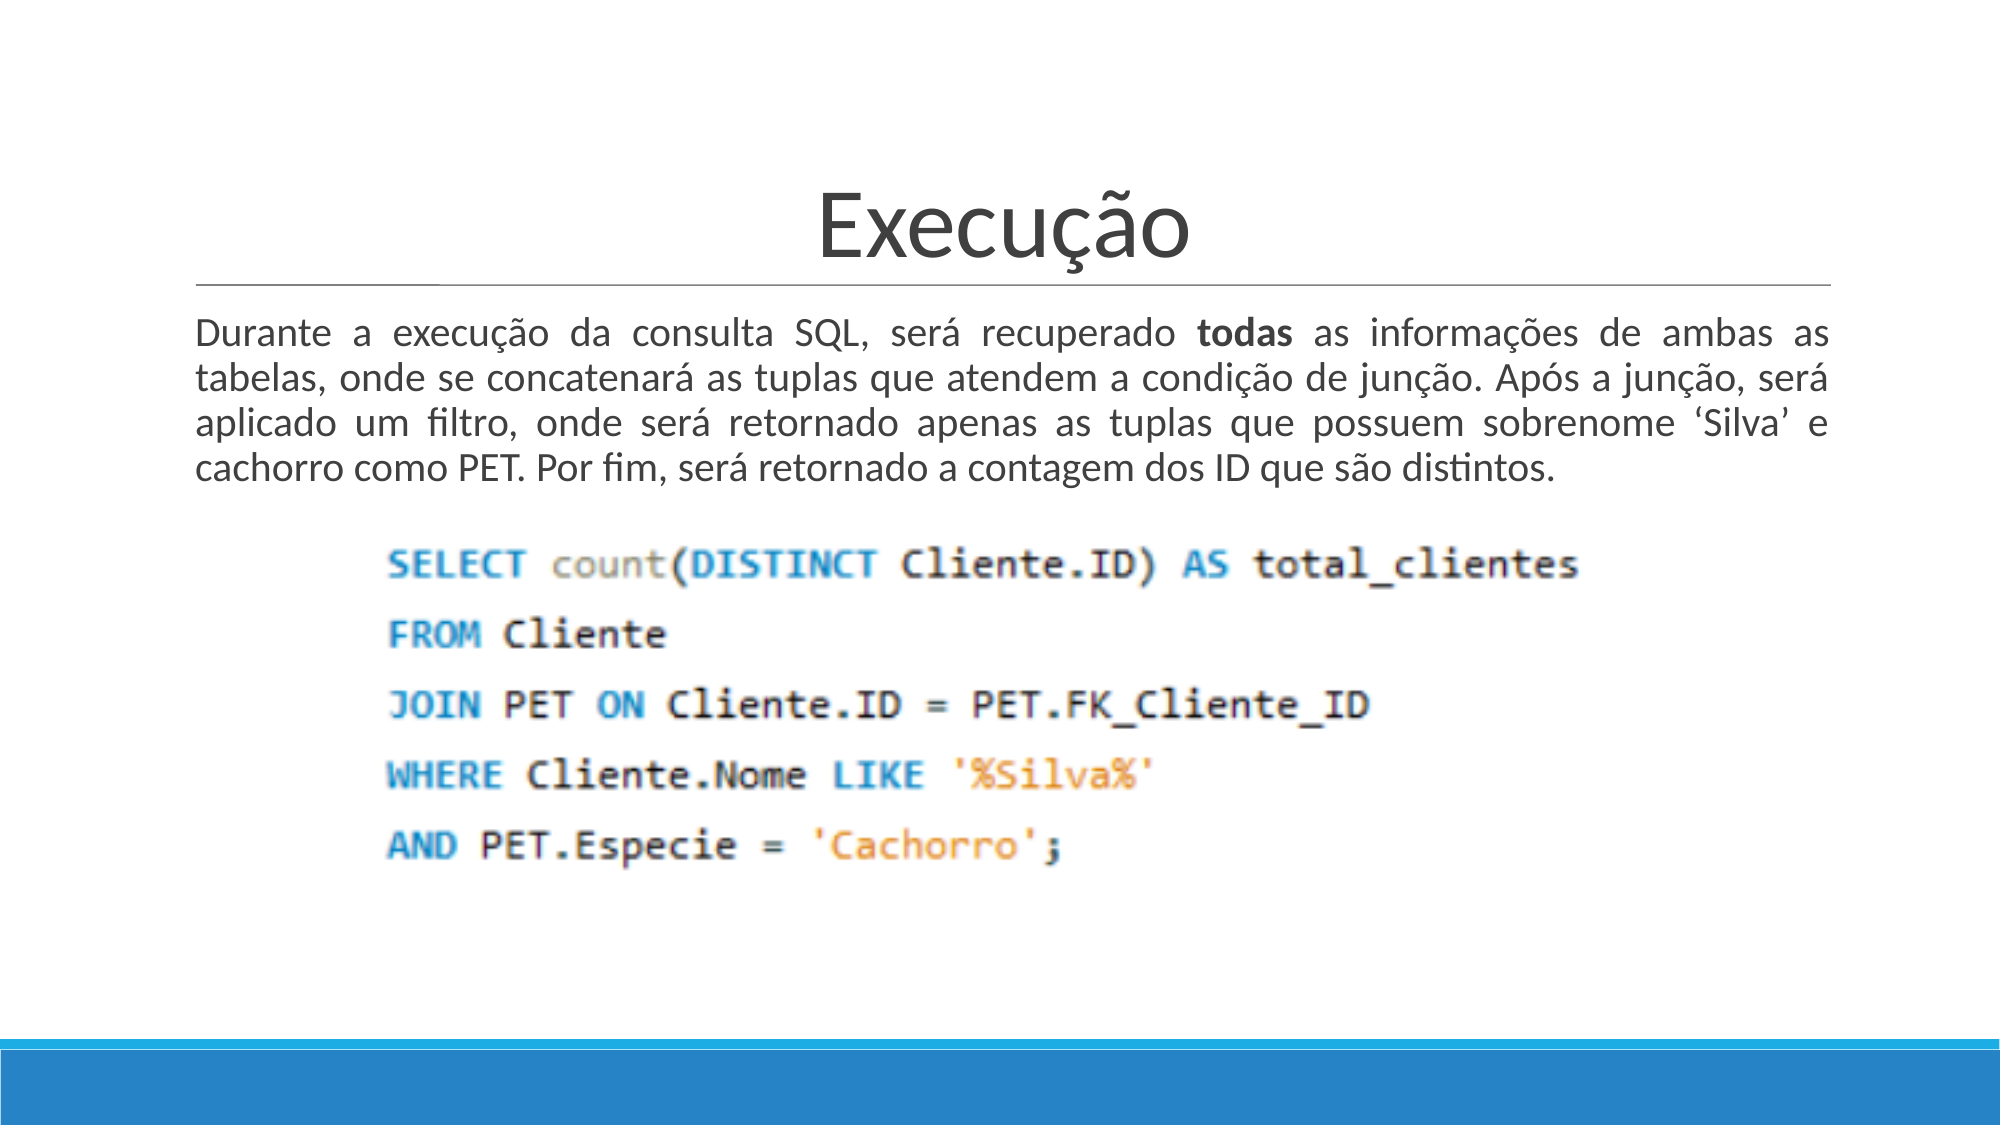

Execução
Durante a execução da consulta SQL, será recuperado todas as informações de ambas as tabelas, onde se concatenará as tuplas que atendem a condição de junção. Após a junção, será aplicado um filtro, onde será retornado apenas as tuplas que possuem sobrenome ‘Silva’ e cachorro como PET. Por fim, será retornado a contagem dos ID que são distintos.